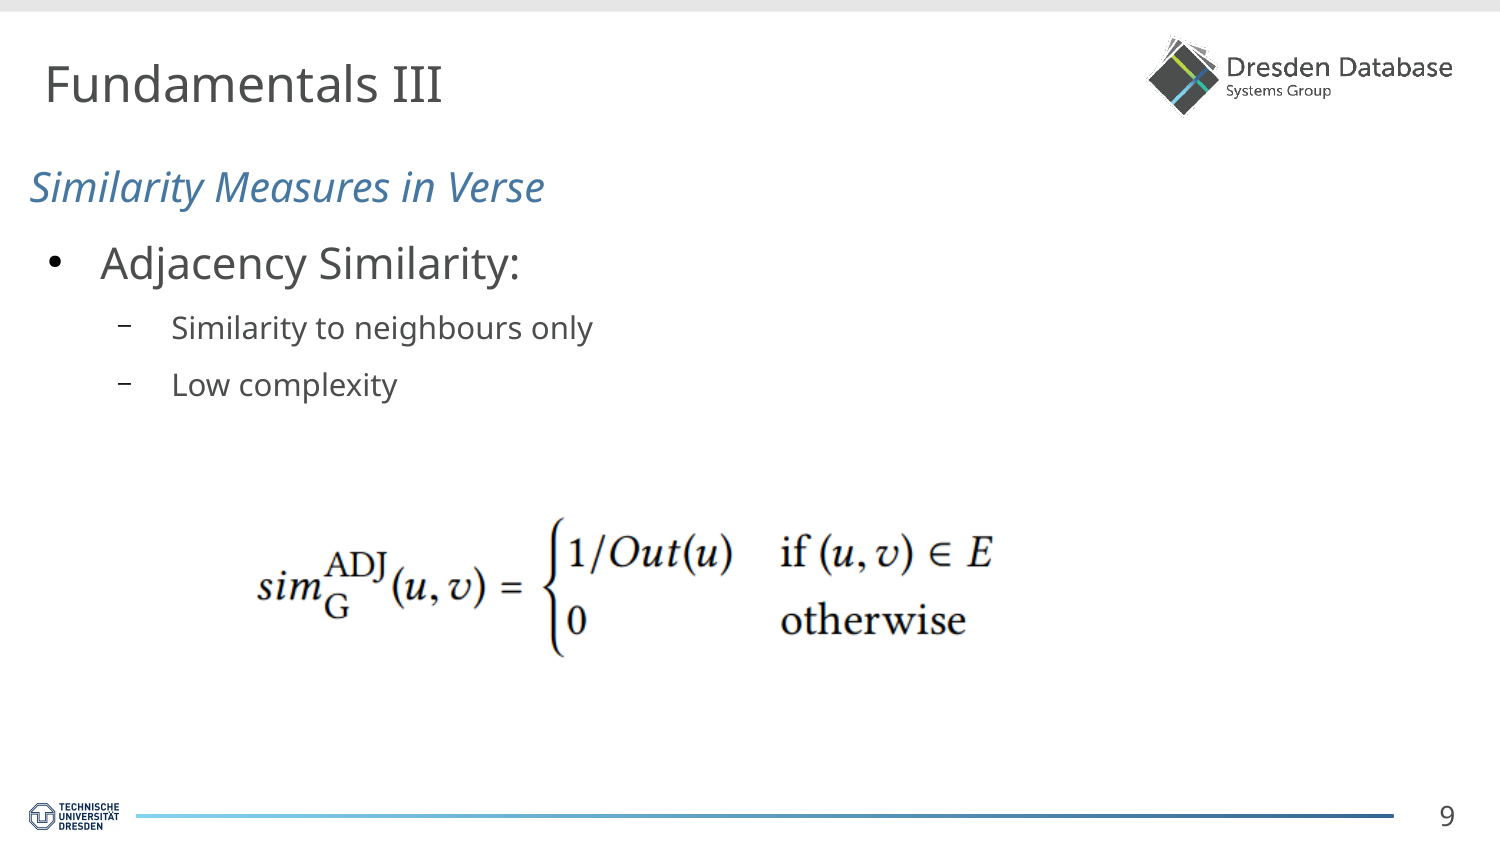

# Fundamentals III
Similarity Measures in Verse
Adjacency Similarity:
Similarity to neighbours only
Low complexity